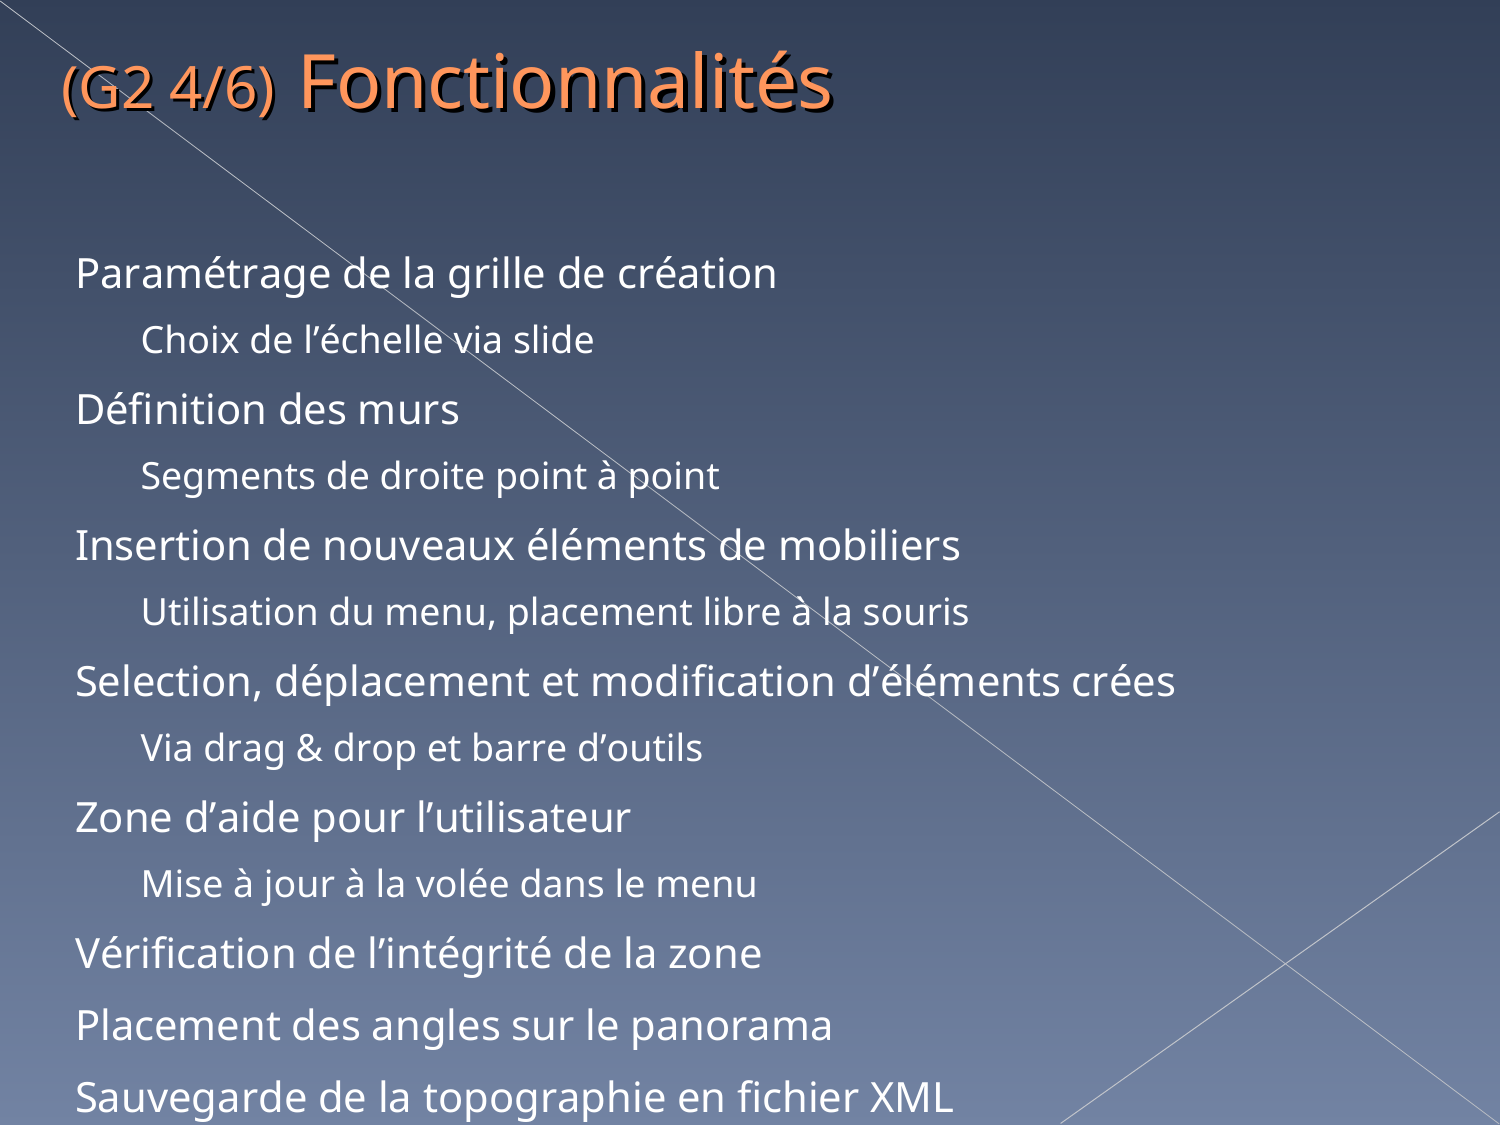

# (G2 4/6) Fonctionnalités
Paramétrage de la grille de création
Choix de l’échelle via slide
Définition des murs
Segments de droite point à point
Insertion de nouveaux éléments de mobiliers
Utilisation du menu, placement libre à la souris
Selection, déplacement et modification d’éléments crées
Via drag & drop et barre d’outils
Zone d’aide pour l’utilisateur
Mise à jour à la volée dans le menu
Vérification de l’intégrité de la zone
Placement des angles sur le panorama
Sauvegarde de la topographie en fichier XML